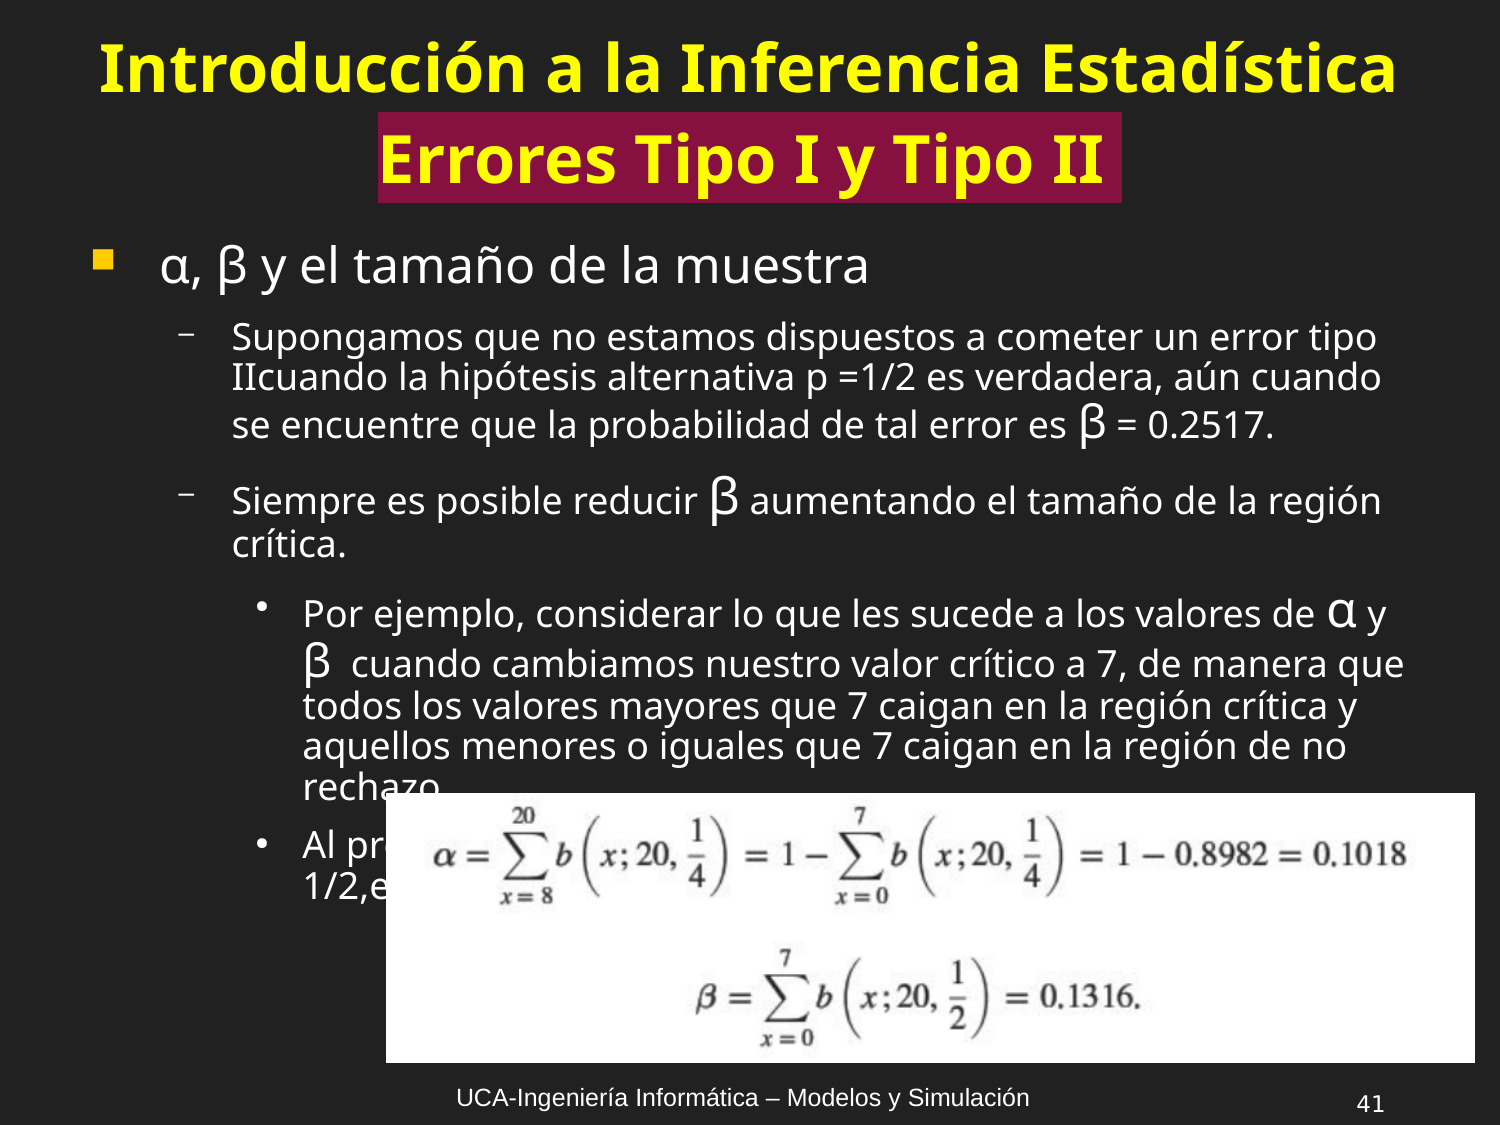

# Introducción a la Inferencia Estadística Errores Tipo I y Tipo II
 α, β y el tamaño de la muestra
Supongamos que no estamos dispuestos a cometer un error tipo IIcuando la hipótesis alternativa p =1/2 es verdadera, aún cuando se encuentre que la probabilidad de tal error es β = 0.2517.
Siempre es posible reducir β aumentando el tamaño de la región crítica.
Por ejemplo, considerar lo que les sucede a los valores de α y β cuando cambiamos nuestro valor crítico a 7, de manera que todos los valores mayores que 7 caigan en la región crítica y aquellos menores o iguales que 7 caigan en la región de no rechazo.
Al probar p = 1/4 contra la hipótesis alternativa p = 1/2,encontramos que: